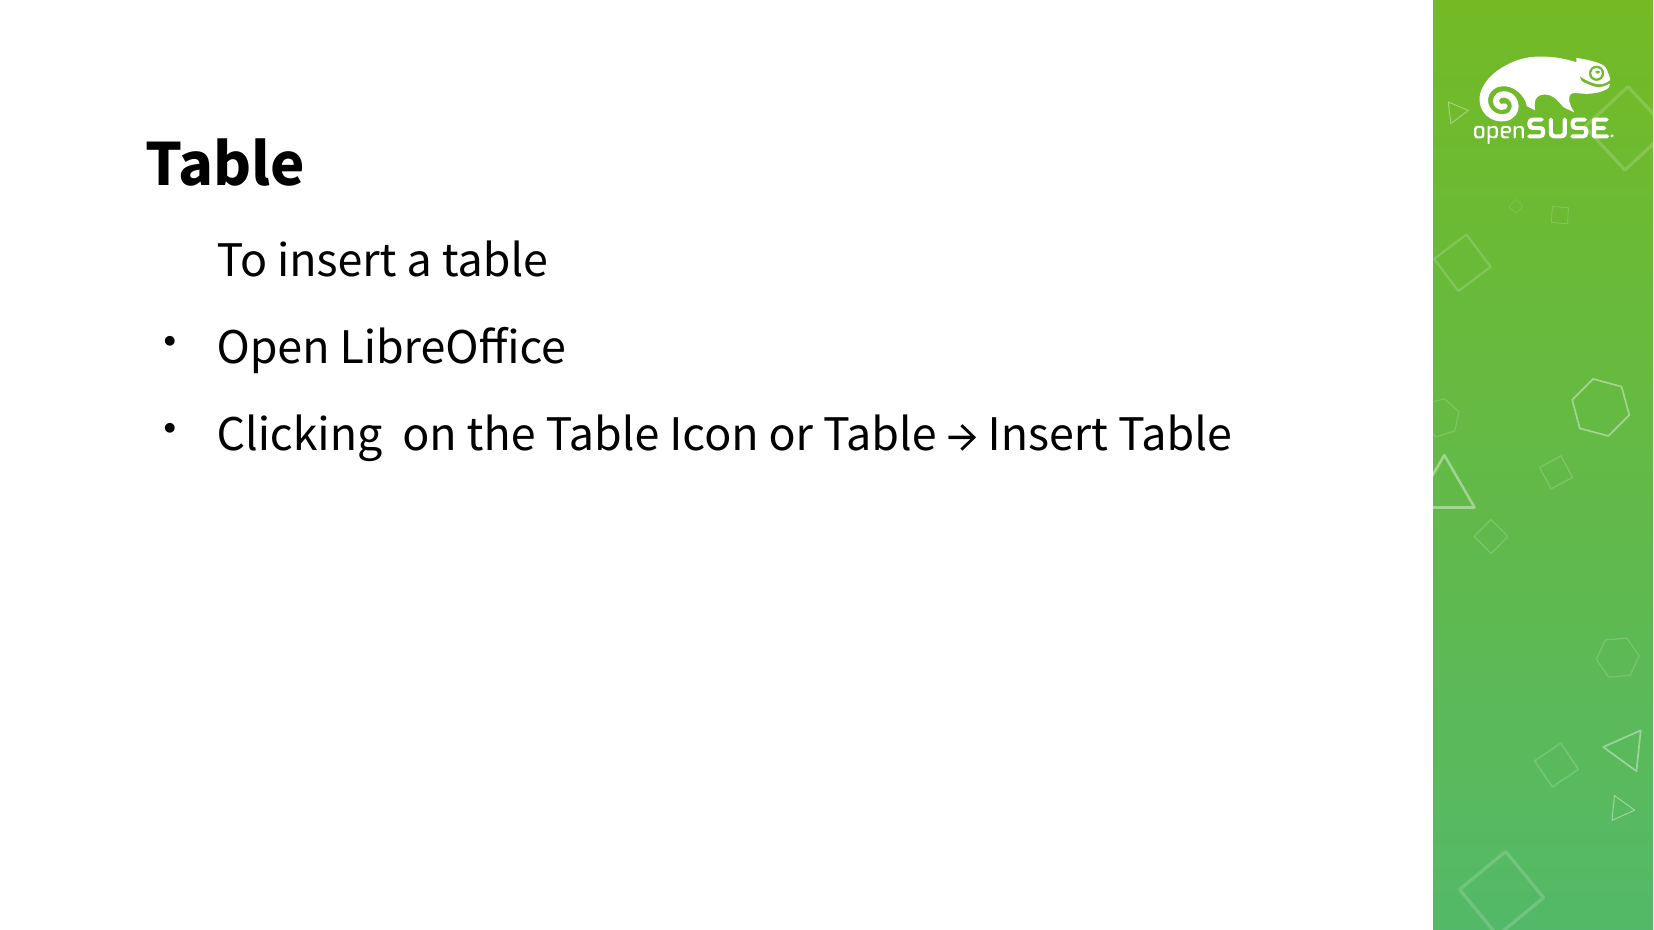

# Table
To insert a table
Open LibreOffice
Clicking on the Table Icon or Table → Insert Table